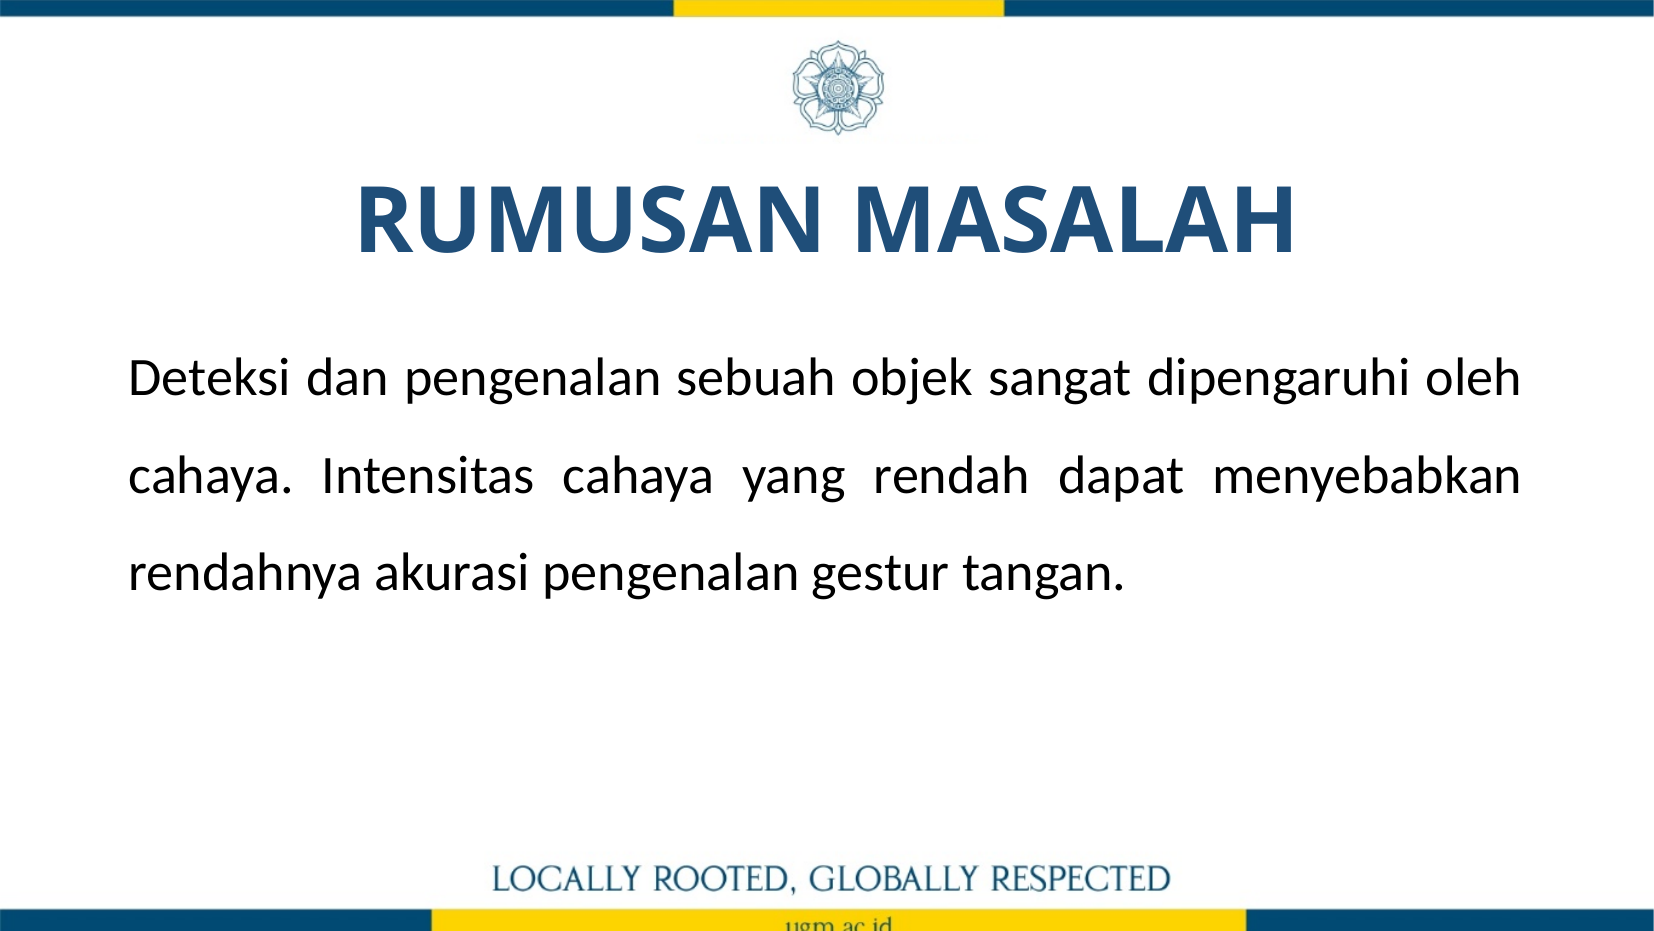

RUMUSAN MASALAH
# Deteksi dan pengenalan sebuah objek sangat dipengaruhi oleh cahaya. Intensitas cahaya yang rendah dapat menyebabkan rendahnya akurasi pengenalan gestur tangan.